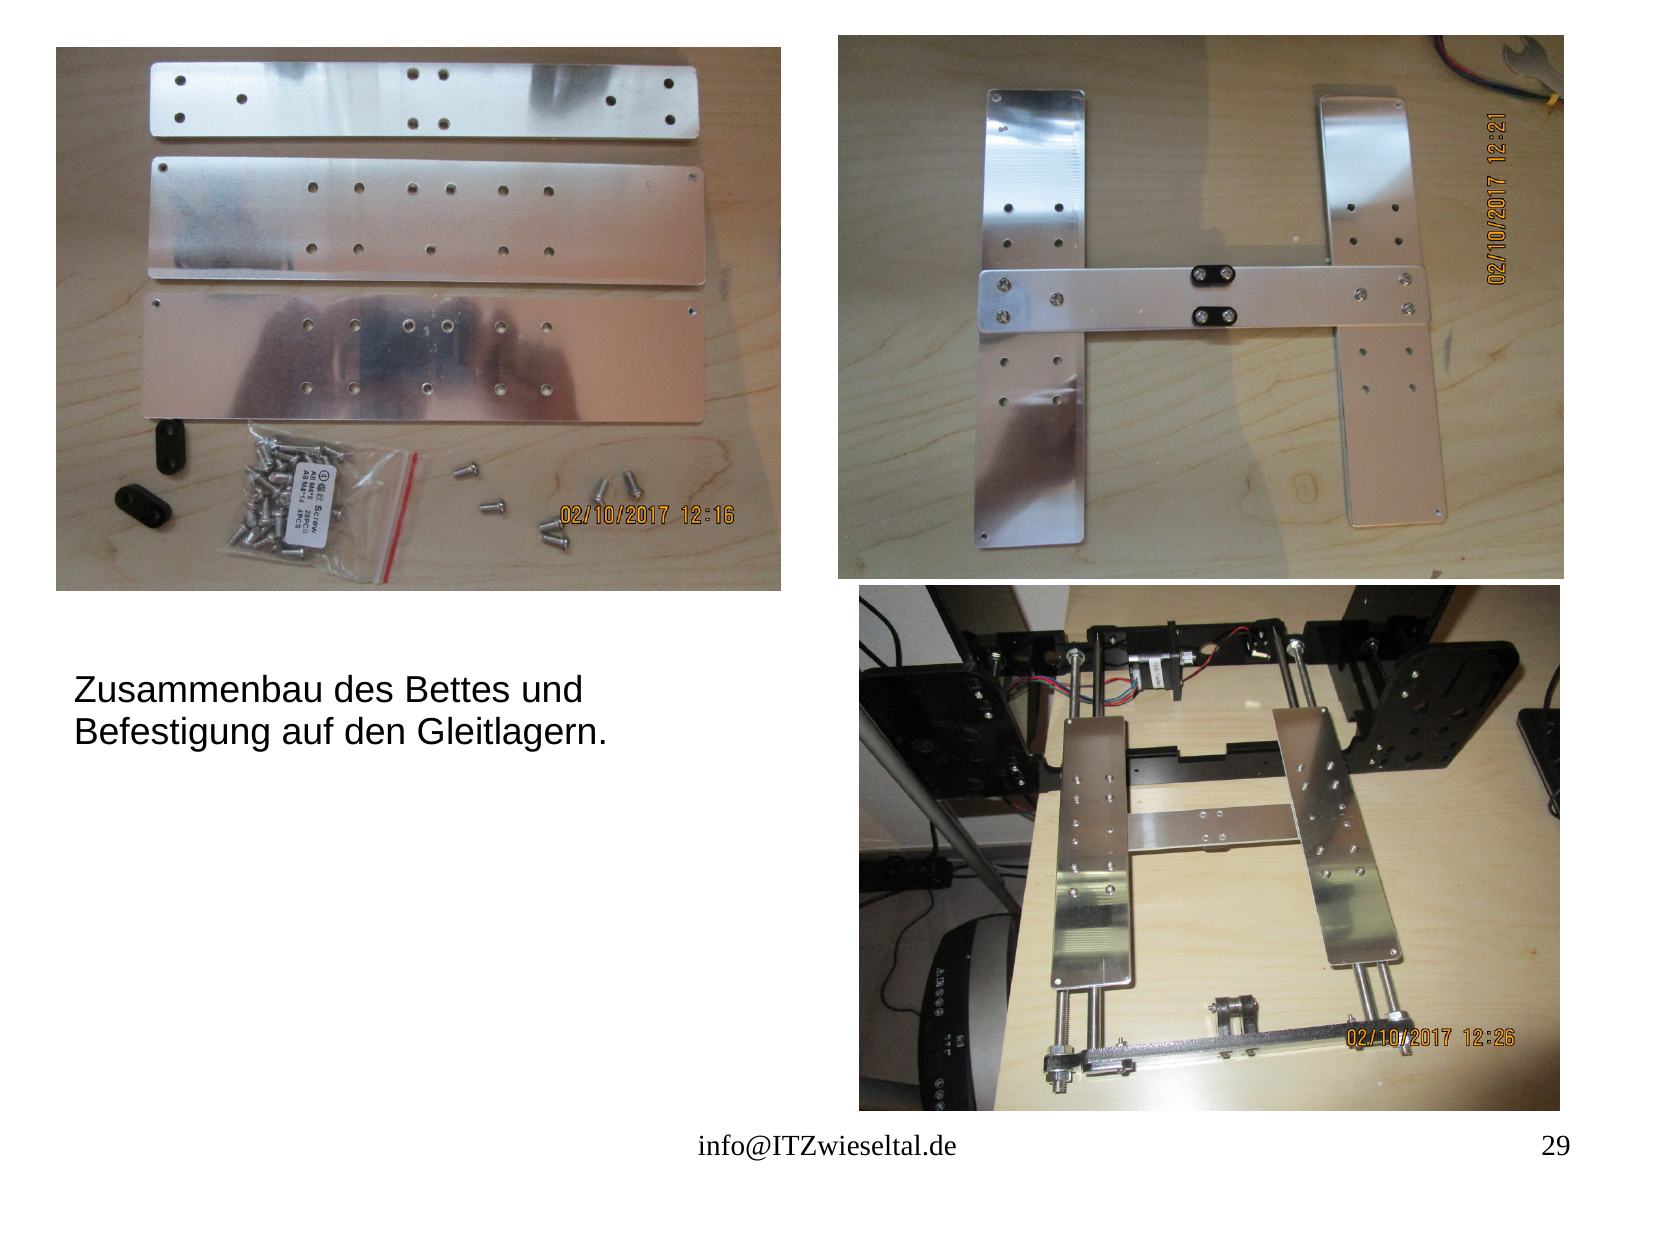

Zusammenbau des Bettes und
Befestigung auf den Gleitlagern.
info@ITZwieseltal.de
29